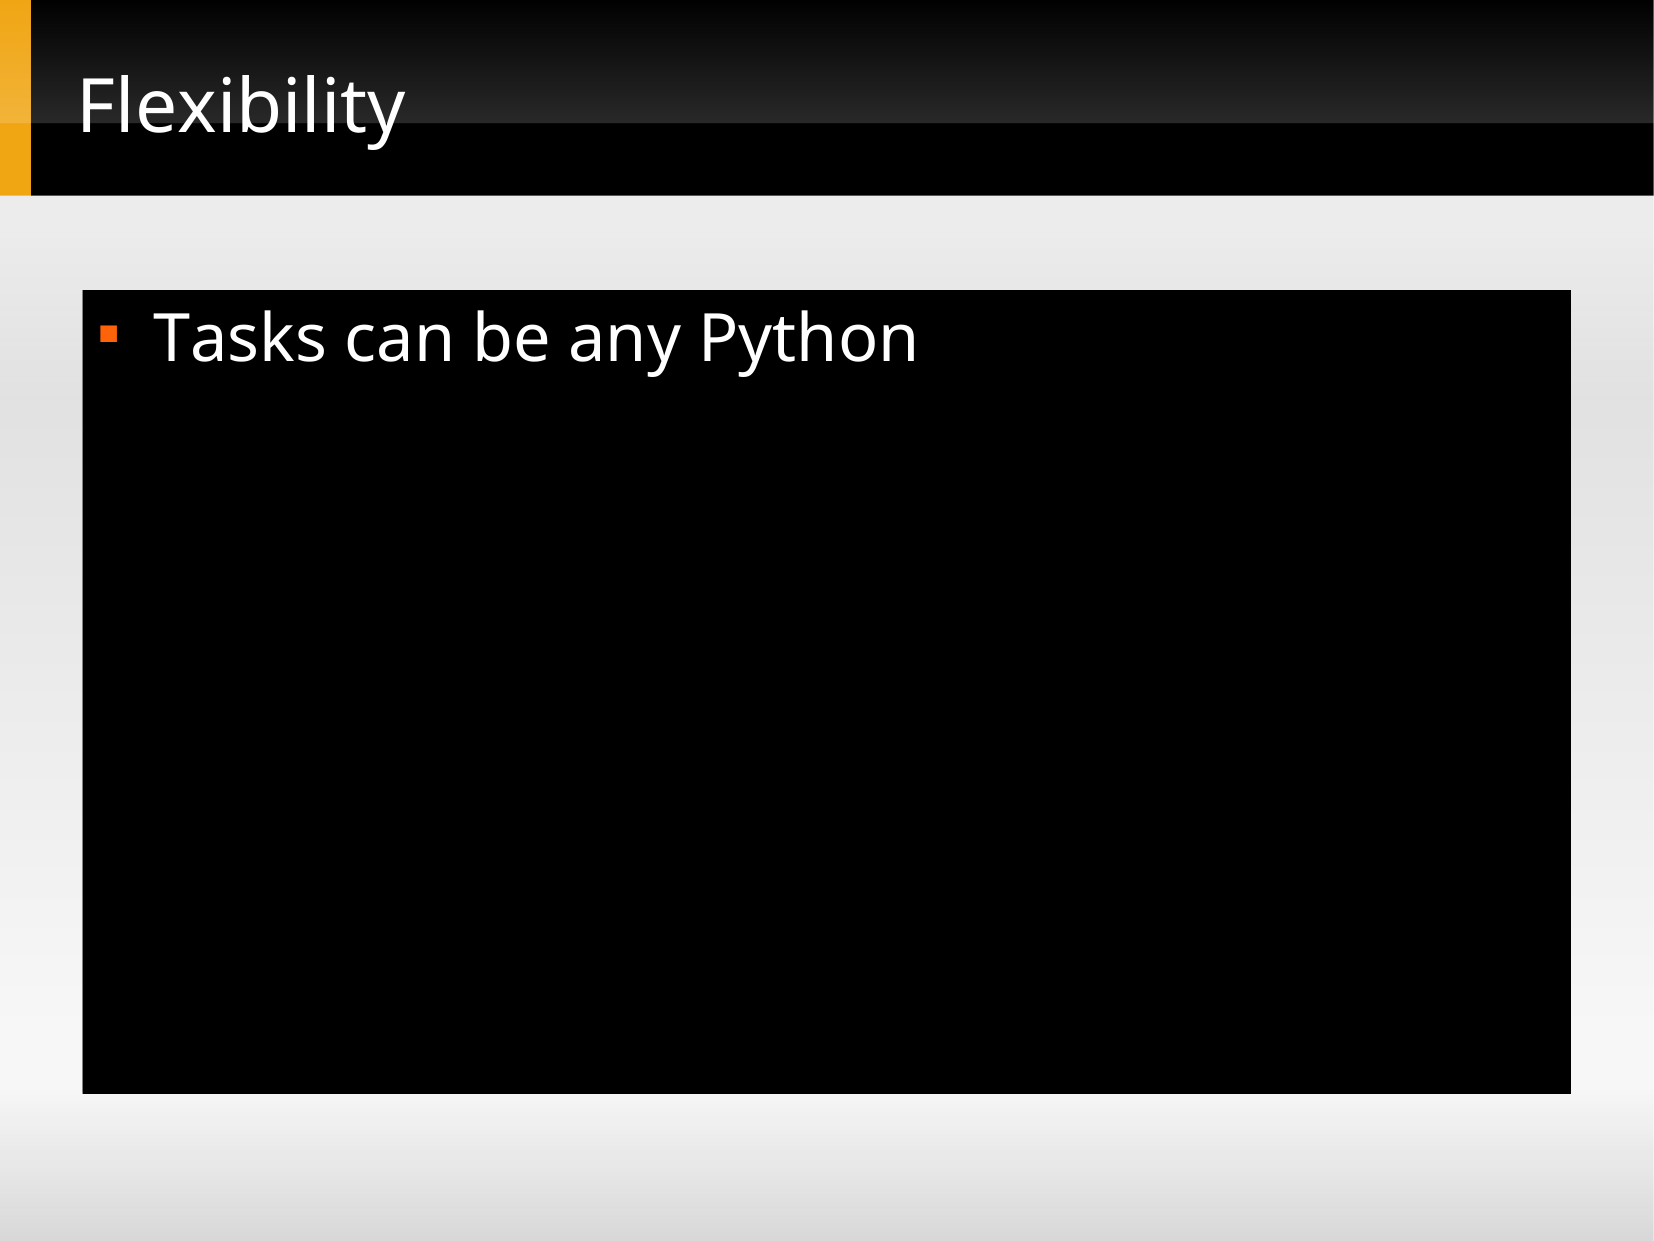

# Flexibility
Tasks can be any Python